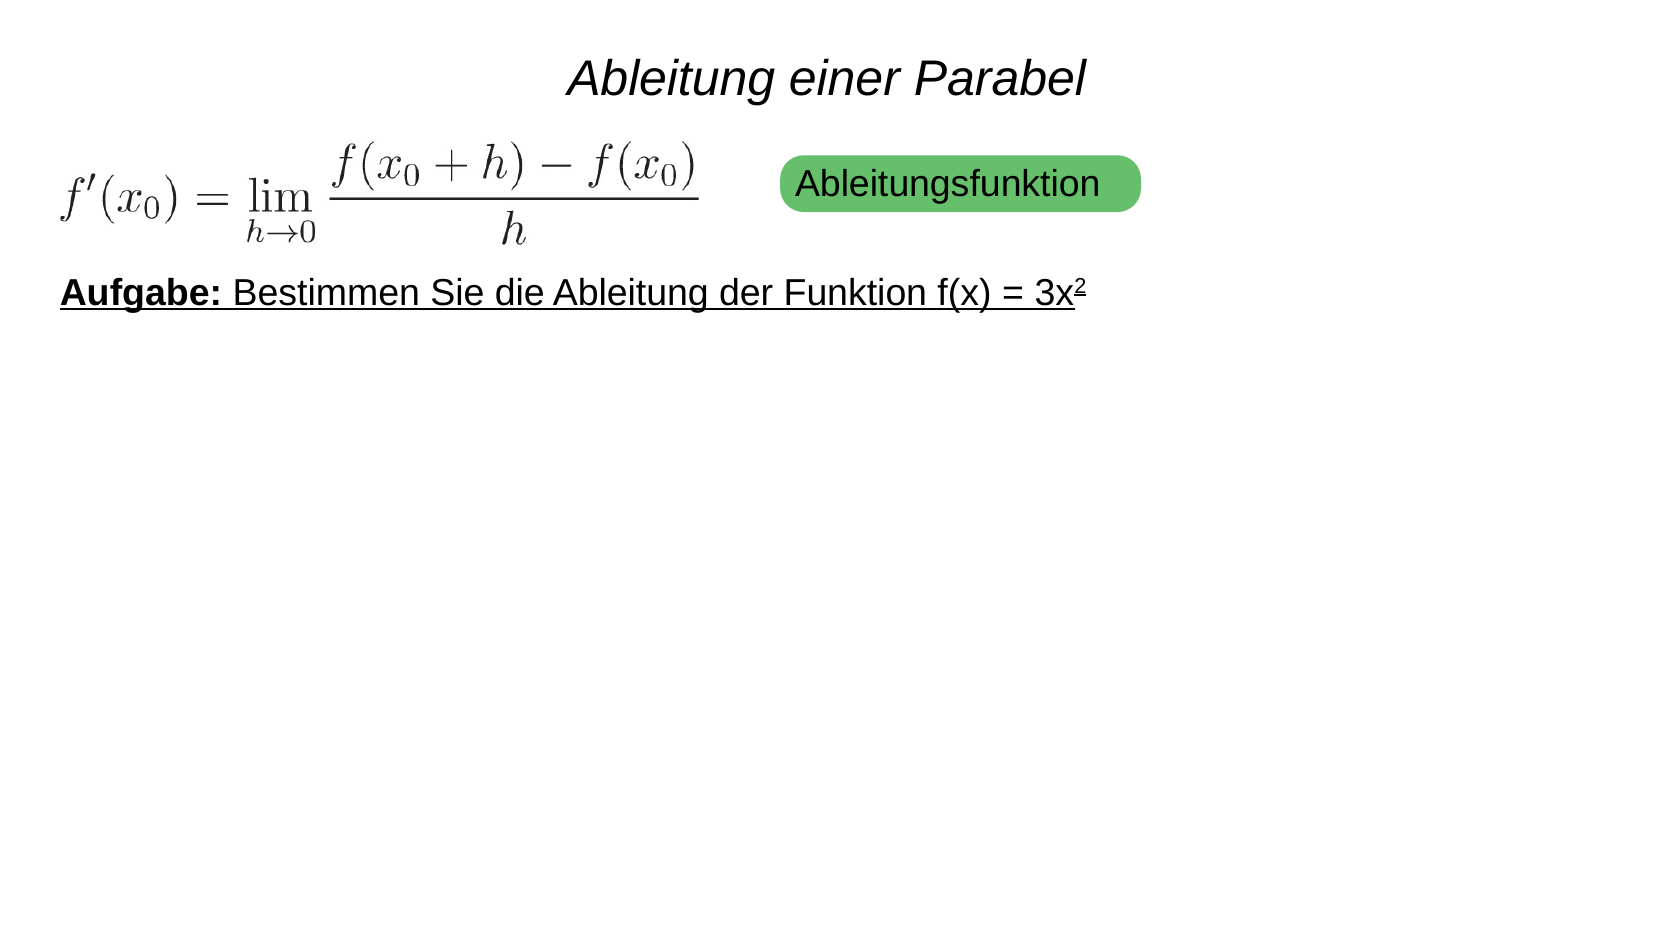

# Ableitung einer Parabel
Ableitungsfunktion
Aufgabe: Bestimmen Sie die Ableitung der Funktion f(x) = 3x2